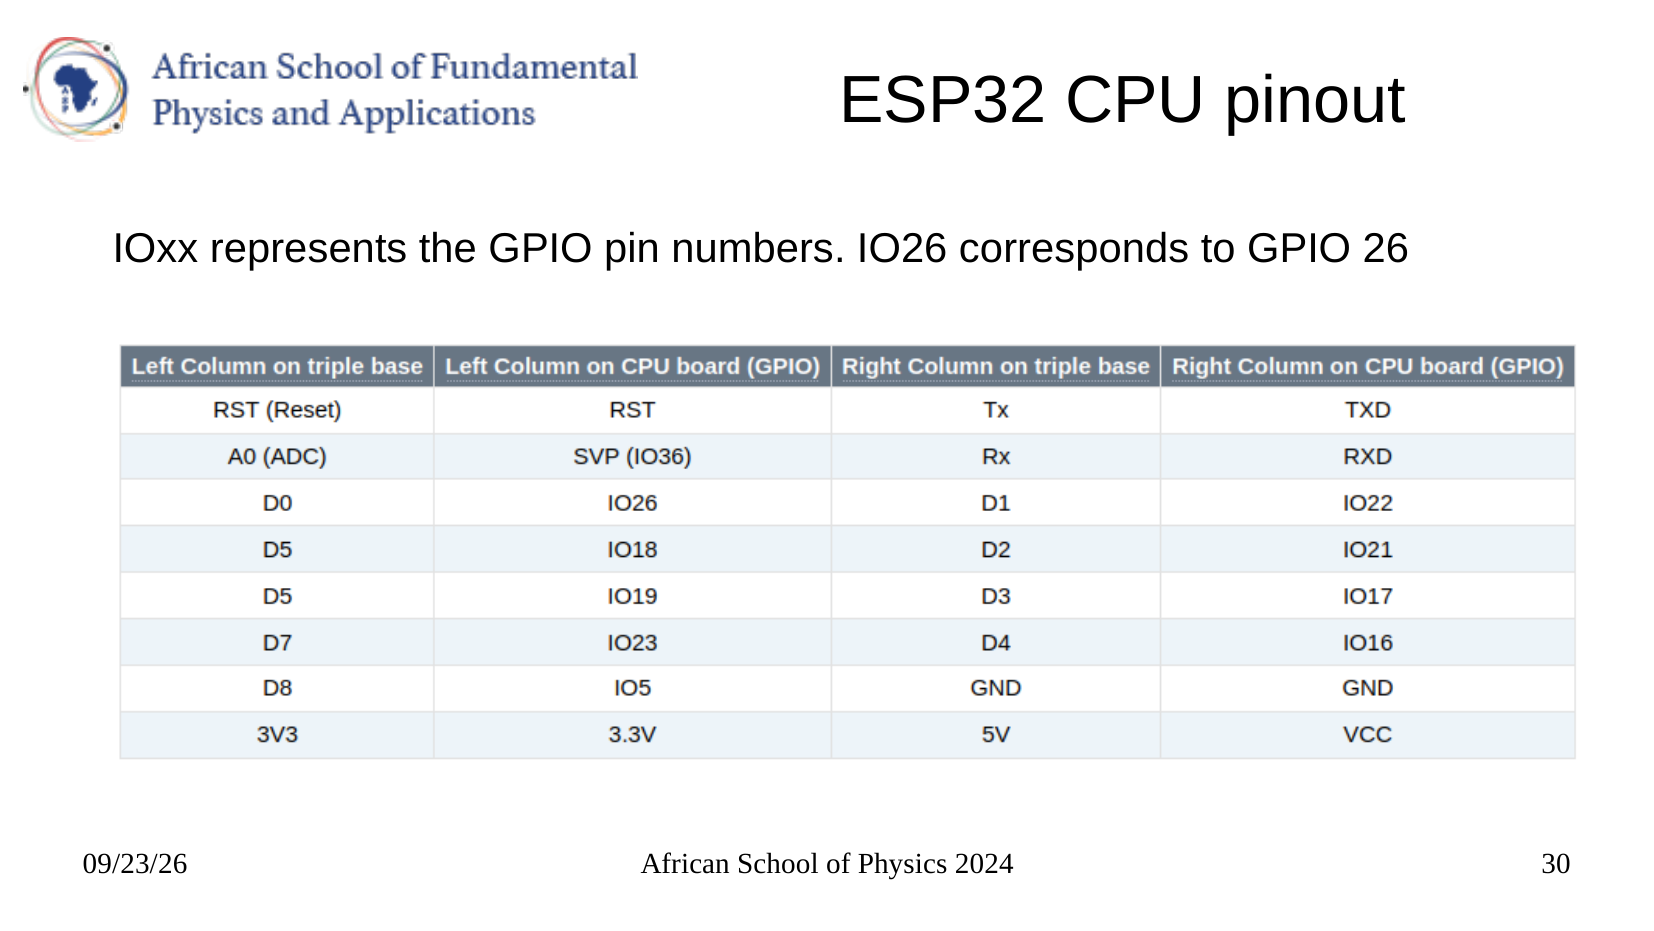

# ESP32 CPU pinout
IOxx represents the GPIO pin numbers. IO26 corresponds to GPIO 26
African School of Physics 2024
30